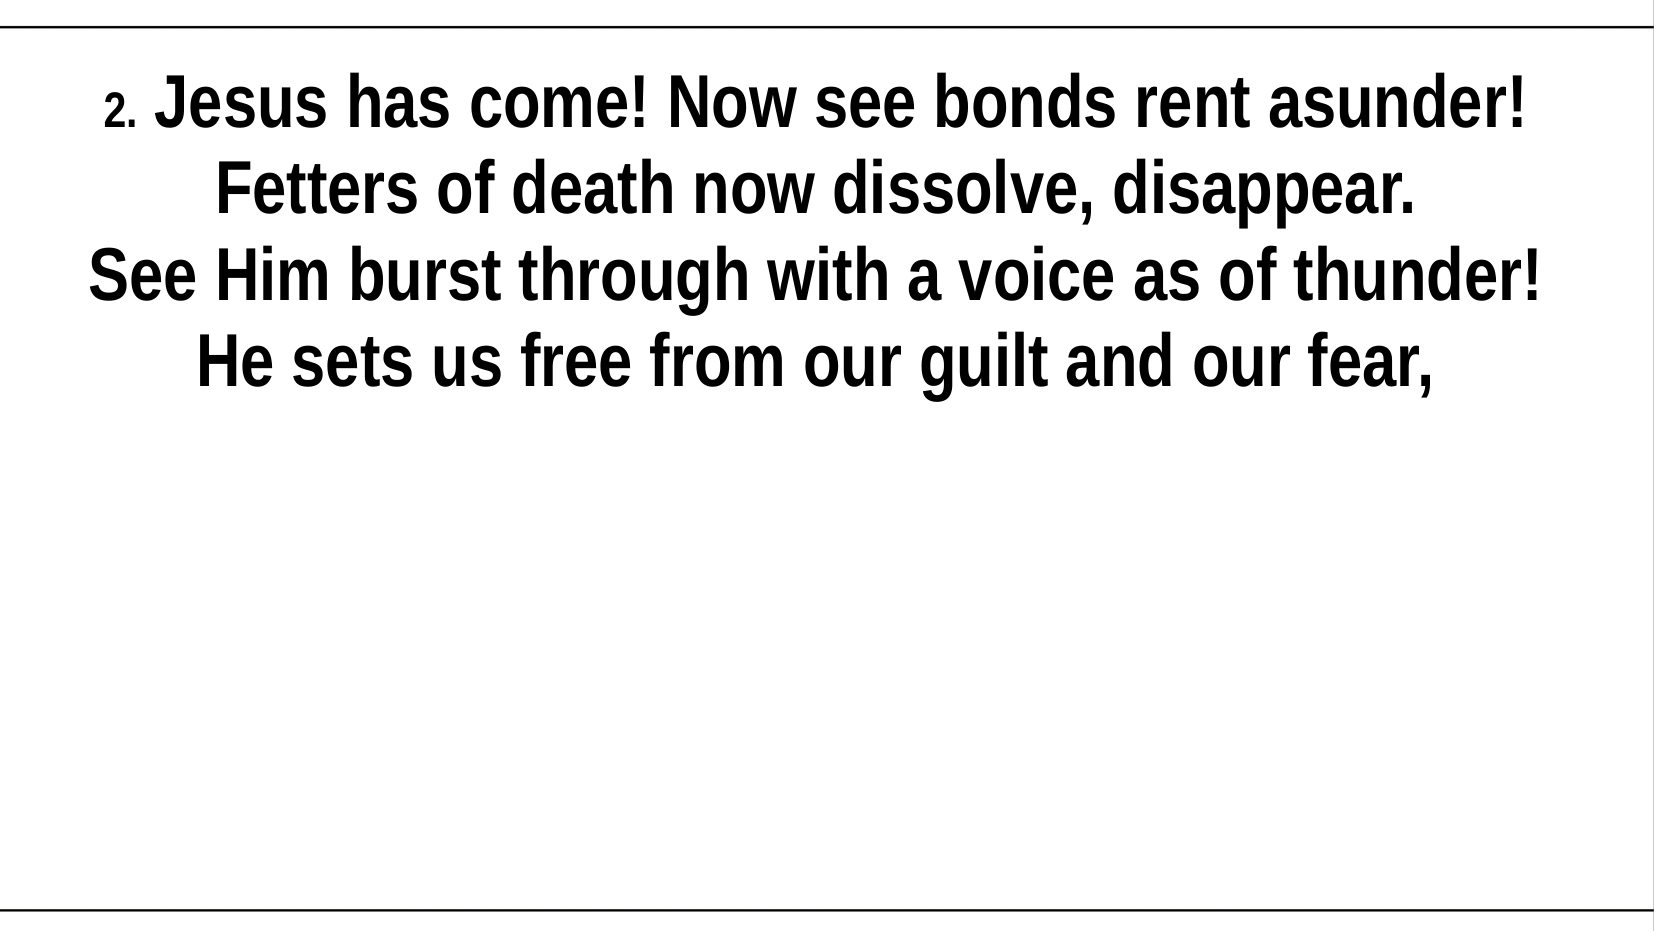

2. 	Jesus has come! Now see bonds rent asunder!
Fetters of death now dissolve, disappear.
See Him burst through with a voice as of thunder!
He sets us free from our guilt and our fear,